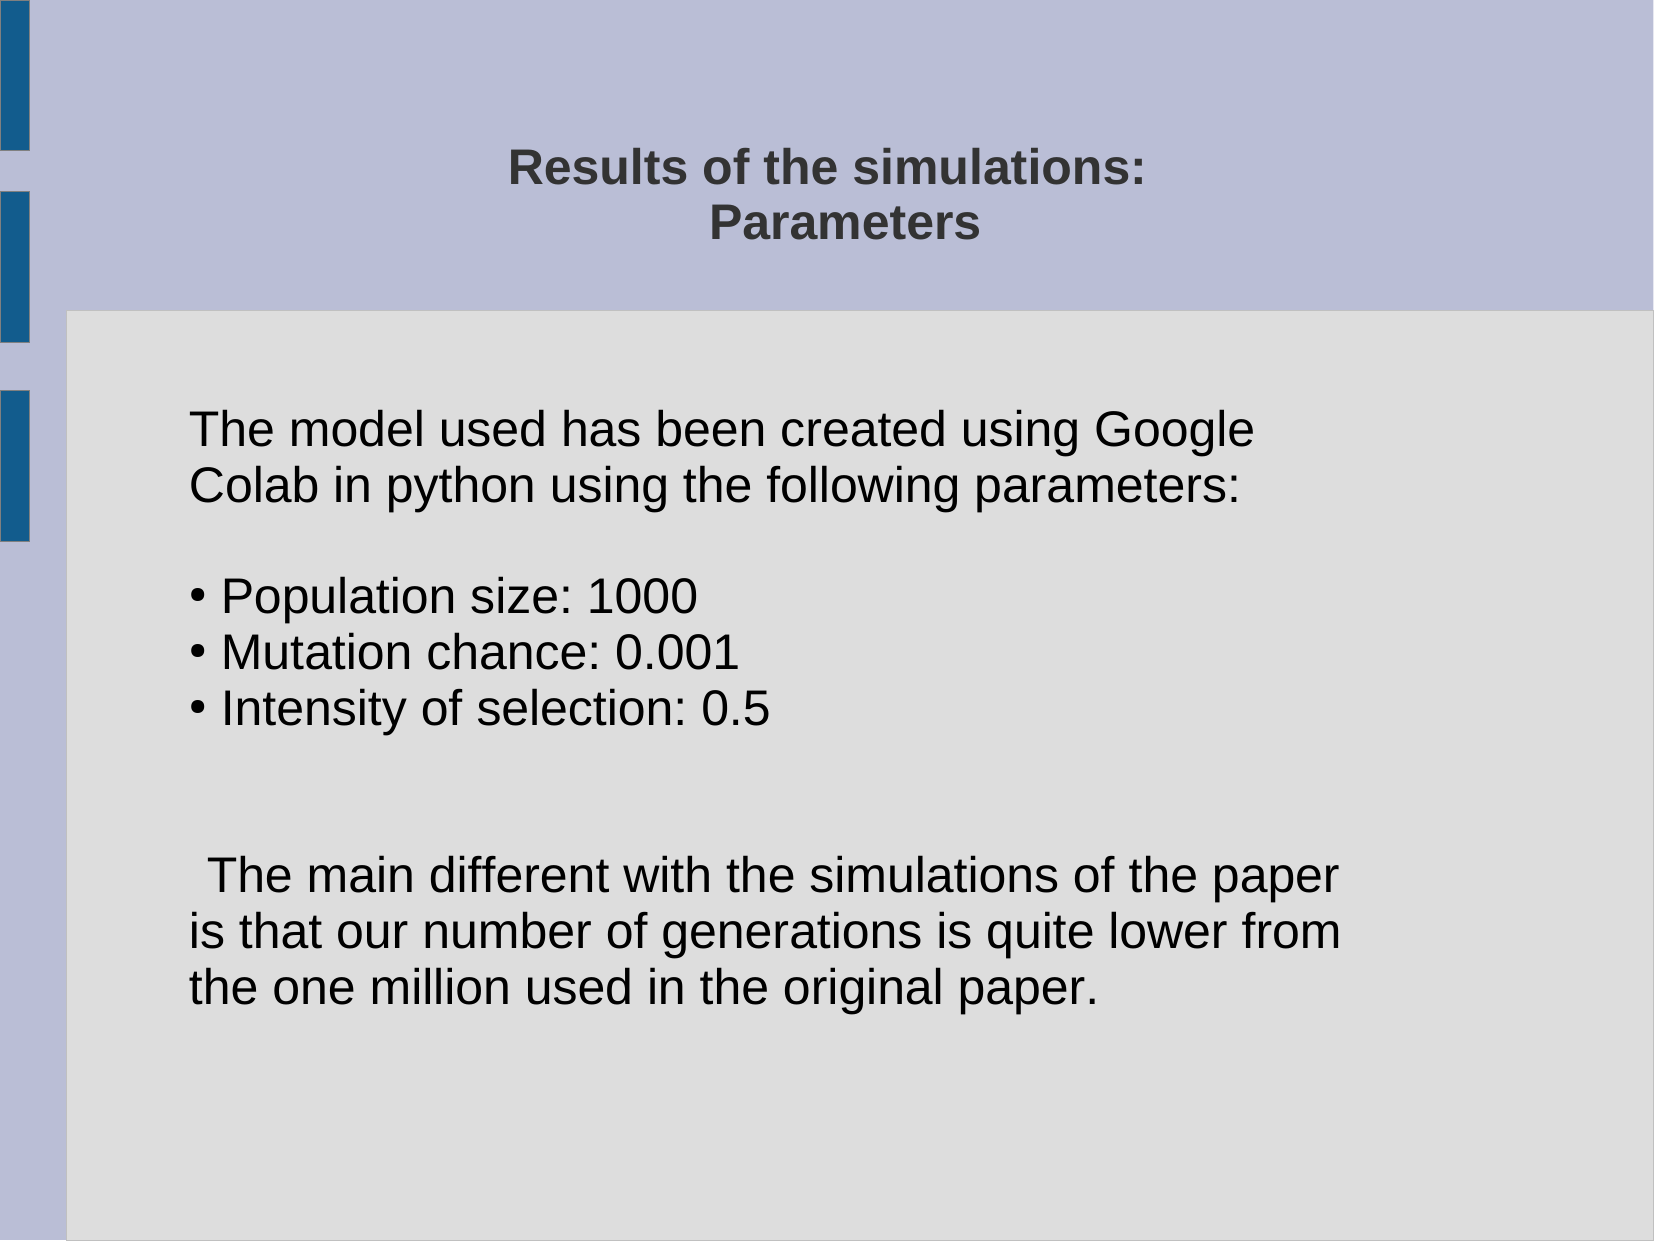

# Results of the simulations: Parameters
The model used has been created using Google Colab in python using the following parameters:
 Population size: 1000
 Mutation chance: 0.001
 Intensity of selection: 0.5
The main different with the simulations of the paper is that our number of generations is quite lower from the one million used in the original paper.